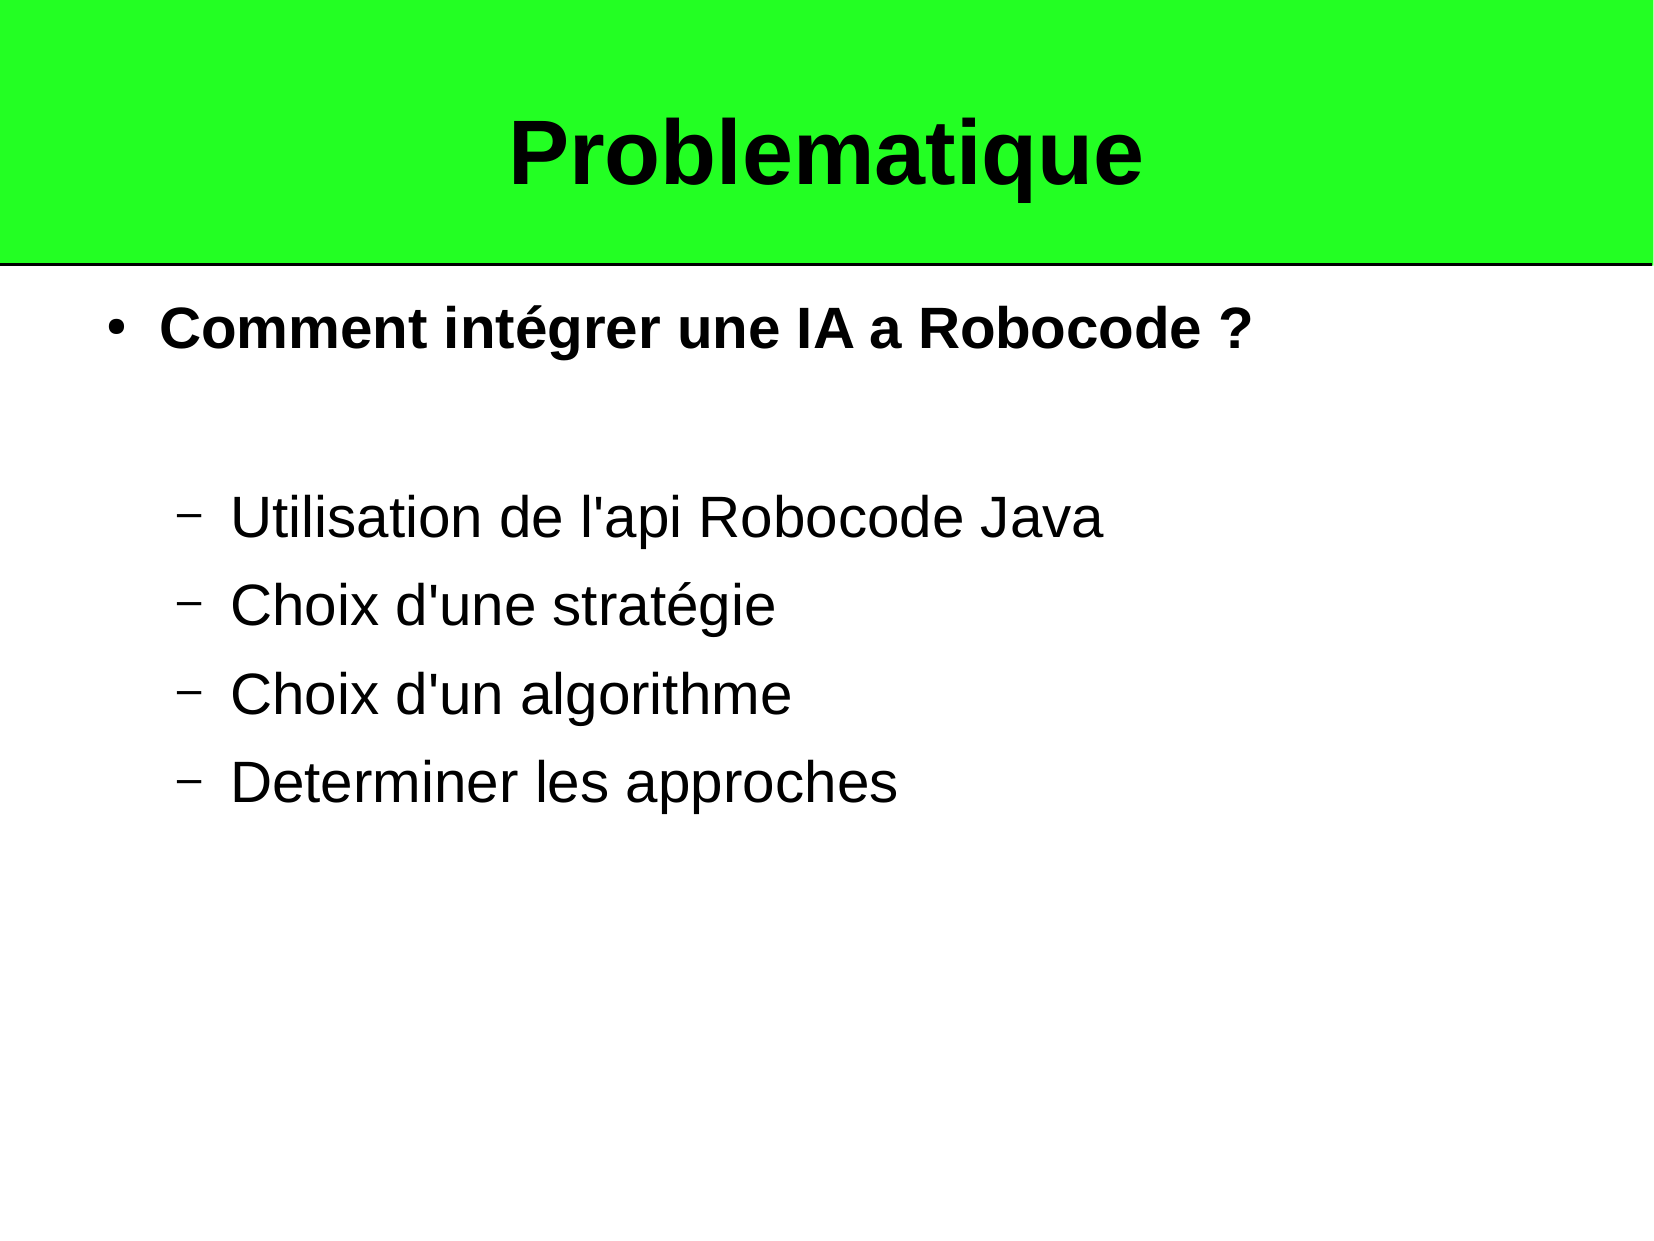

# Problematique
Comment intégrer une IA a Robocode ?
Utilisation de l'api Robocode Java
Choix d'une stratégie
Choix d'un algorithme
Determiner les approches